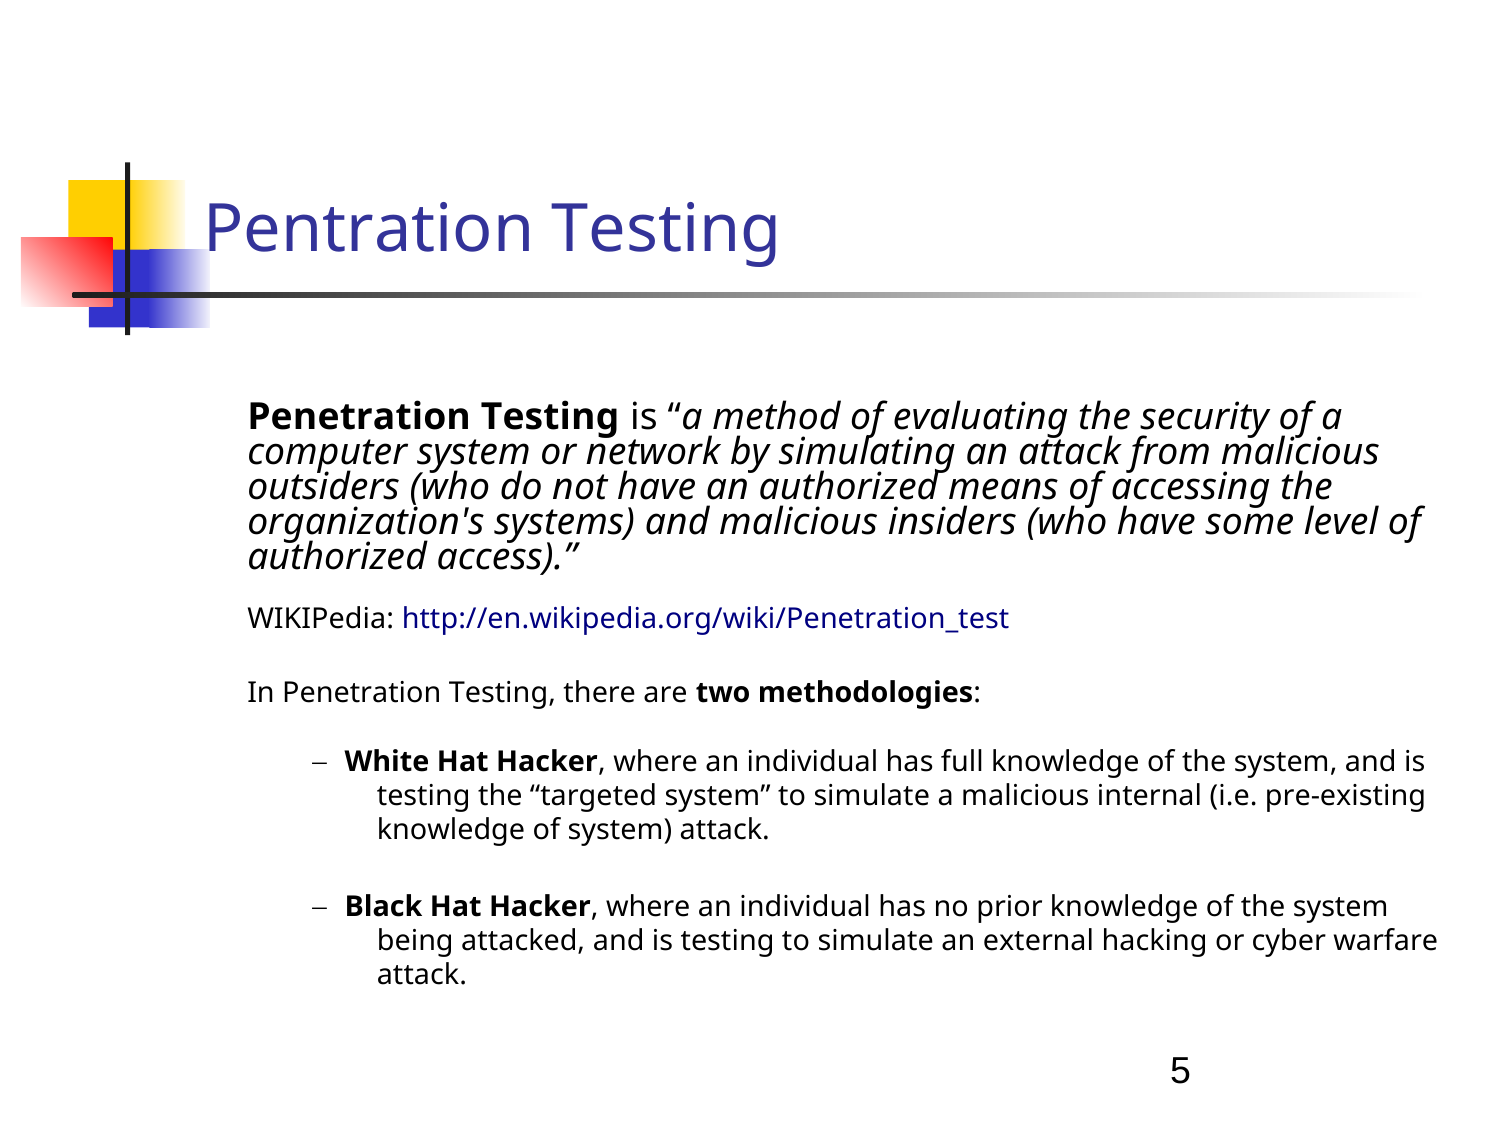

# Pentration Testing
Penetration Testing is “a method of evaluating the security of a computer system or network by simulating an attack from malicious outsiders (who do not have an authorized means of accessing the organization's systems) and malicious insiders (who have some level of authorized access).”
WIKIPedia: http://en.wikipedia.org/wiki/Penetration_test
In Penetration Testing, there are two methodologies:
White Hat Hacker, where an individual has full knowledge of the system, and is testing the “targeted system” to simulate a malicious internal (i.e. pre-existing knowledge of system) attack.
Black Hat Hacker, where an individual has no prior knowledge of the system being attacked, and is testing to simulate an external hacking or cyber warfare attack.
5